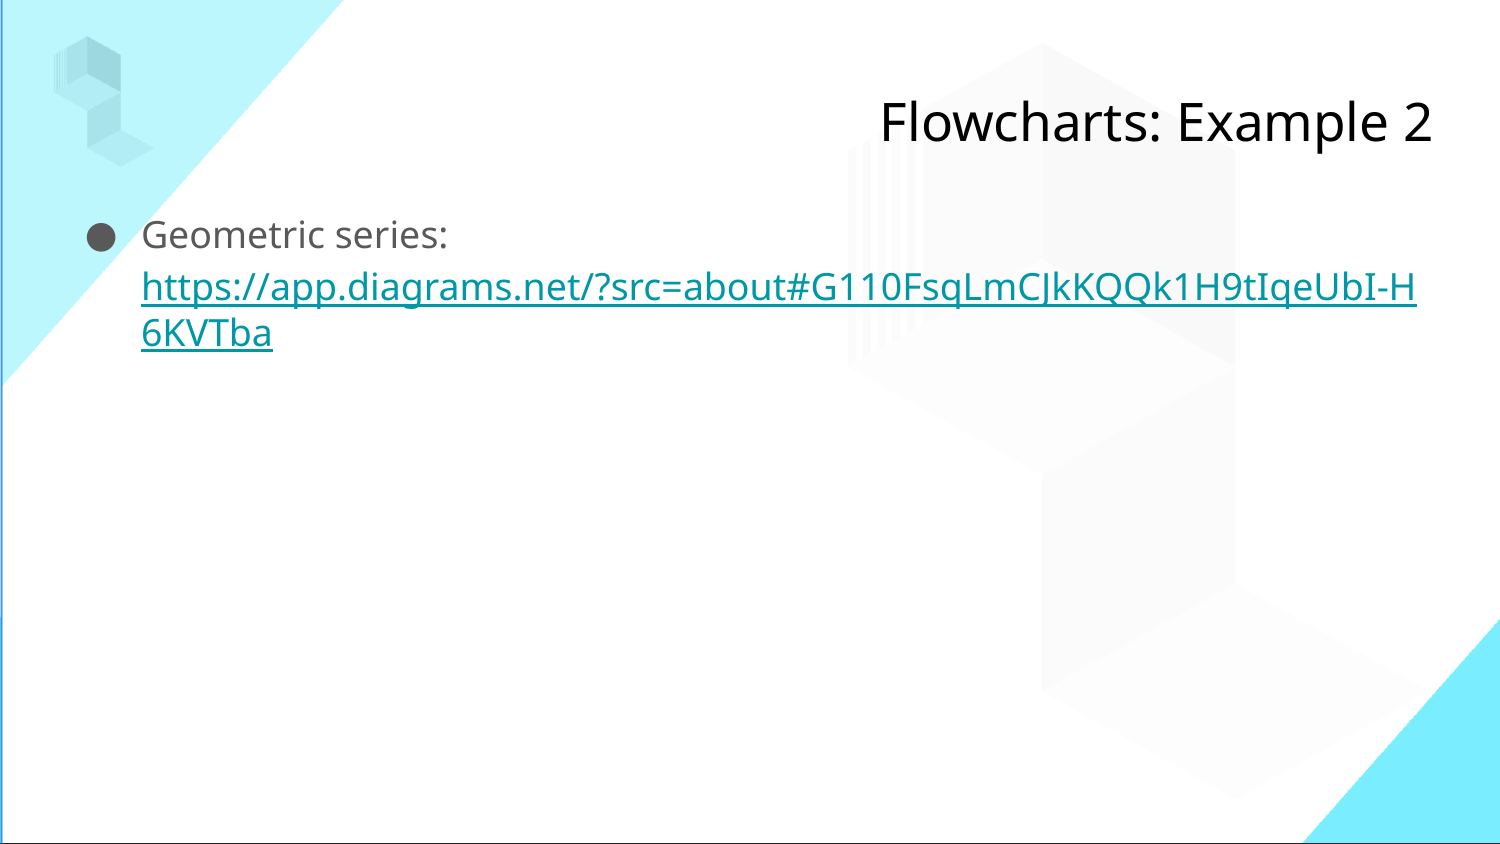

# Flowcharts: Example 2
Geometric series: https://app.diagrams.net/?src=about#G110FsqLmCJkKQQk1H9tIqeUbI-H6KVTba